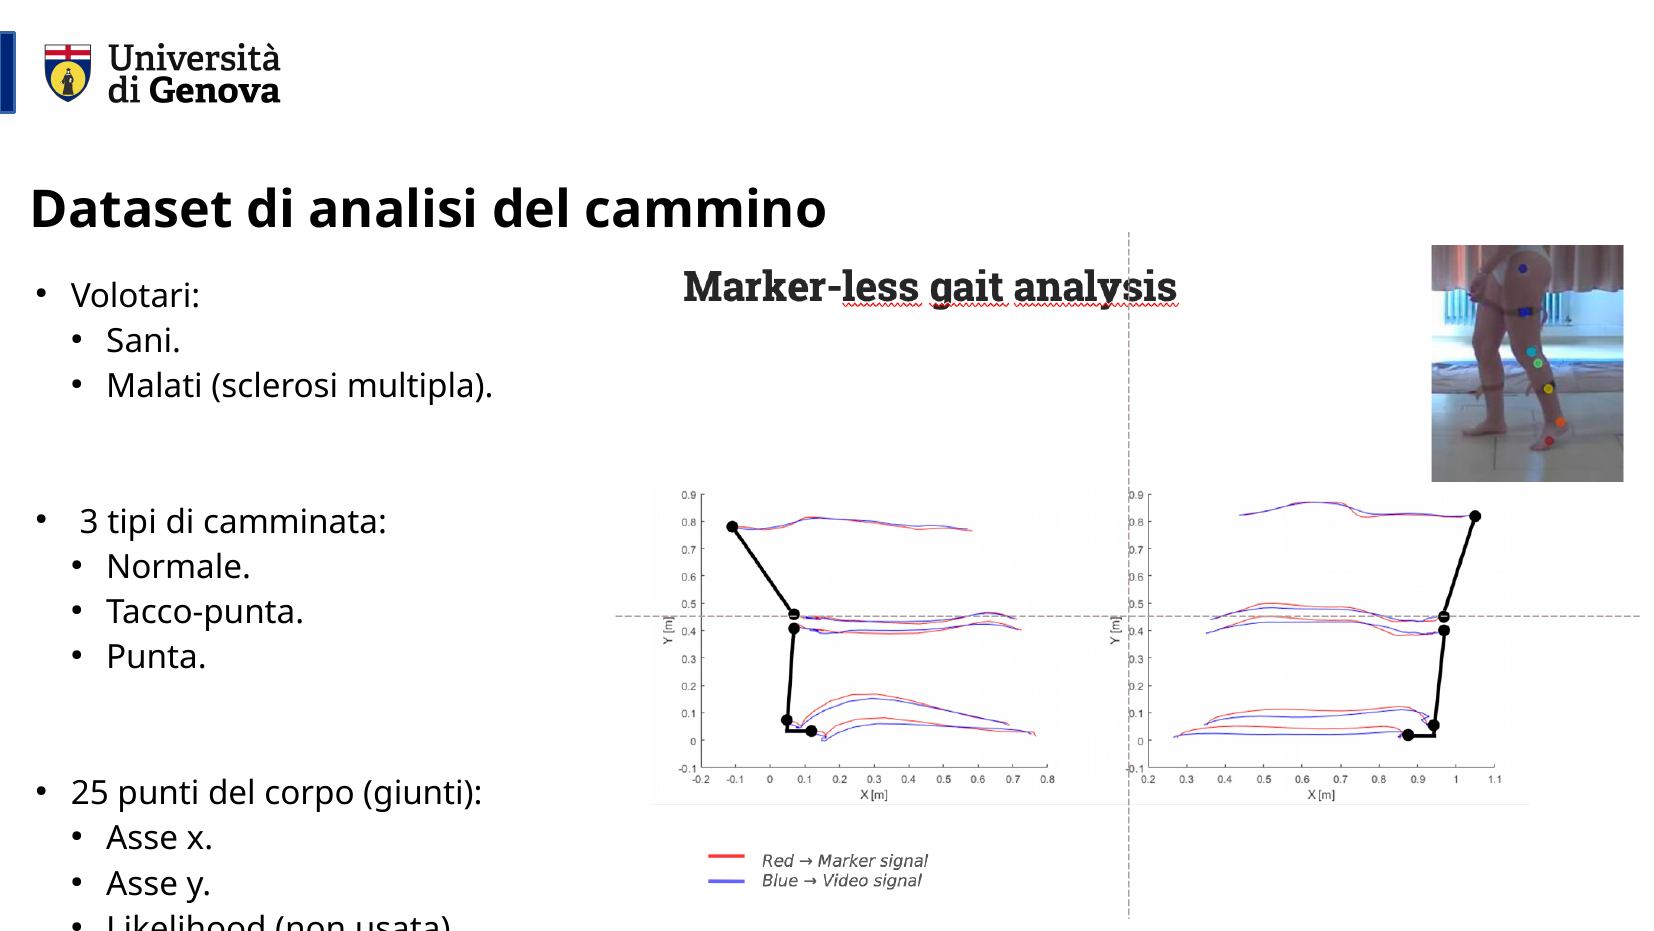

# Dataset di analisi del cammino
Volotari:
Sani.
Malati (sclerosi multipla).
 3 tipi di camminata:
Normale.
Tacco-punta.
Punta.
25 punti del corpo (giunti):
Asse x.
Asse y.
Likelihood (non usata).